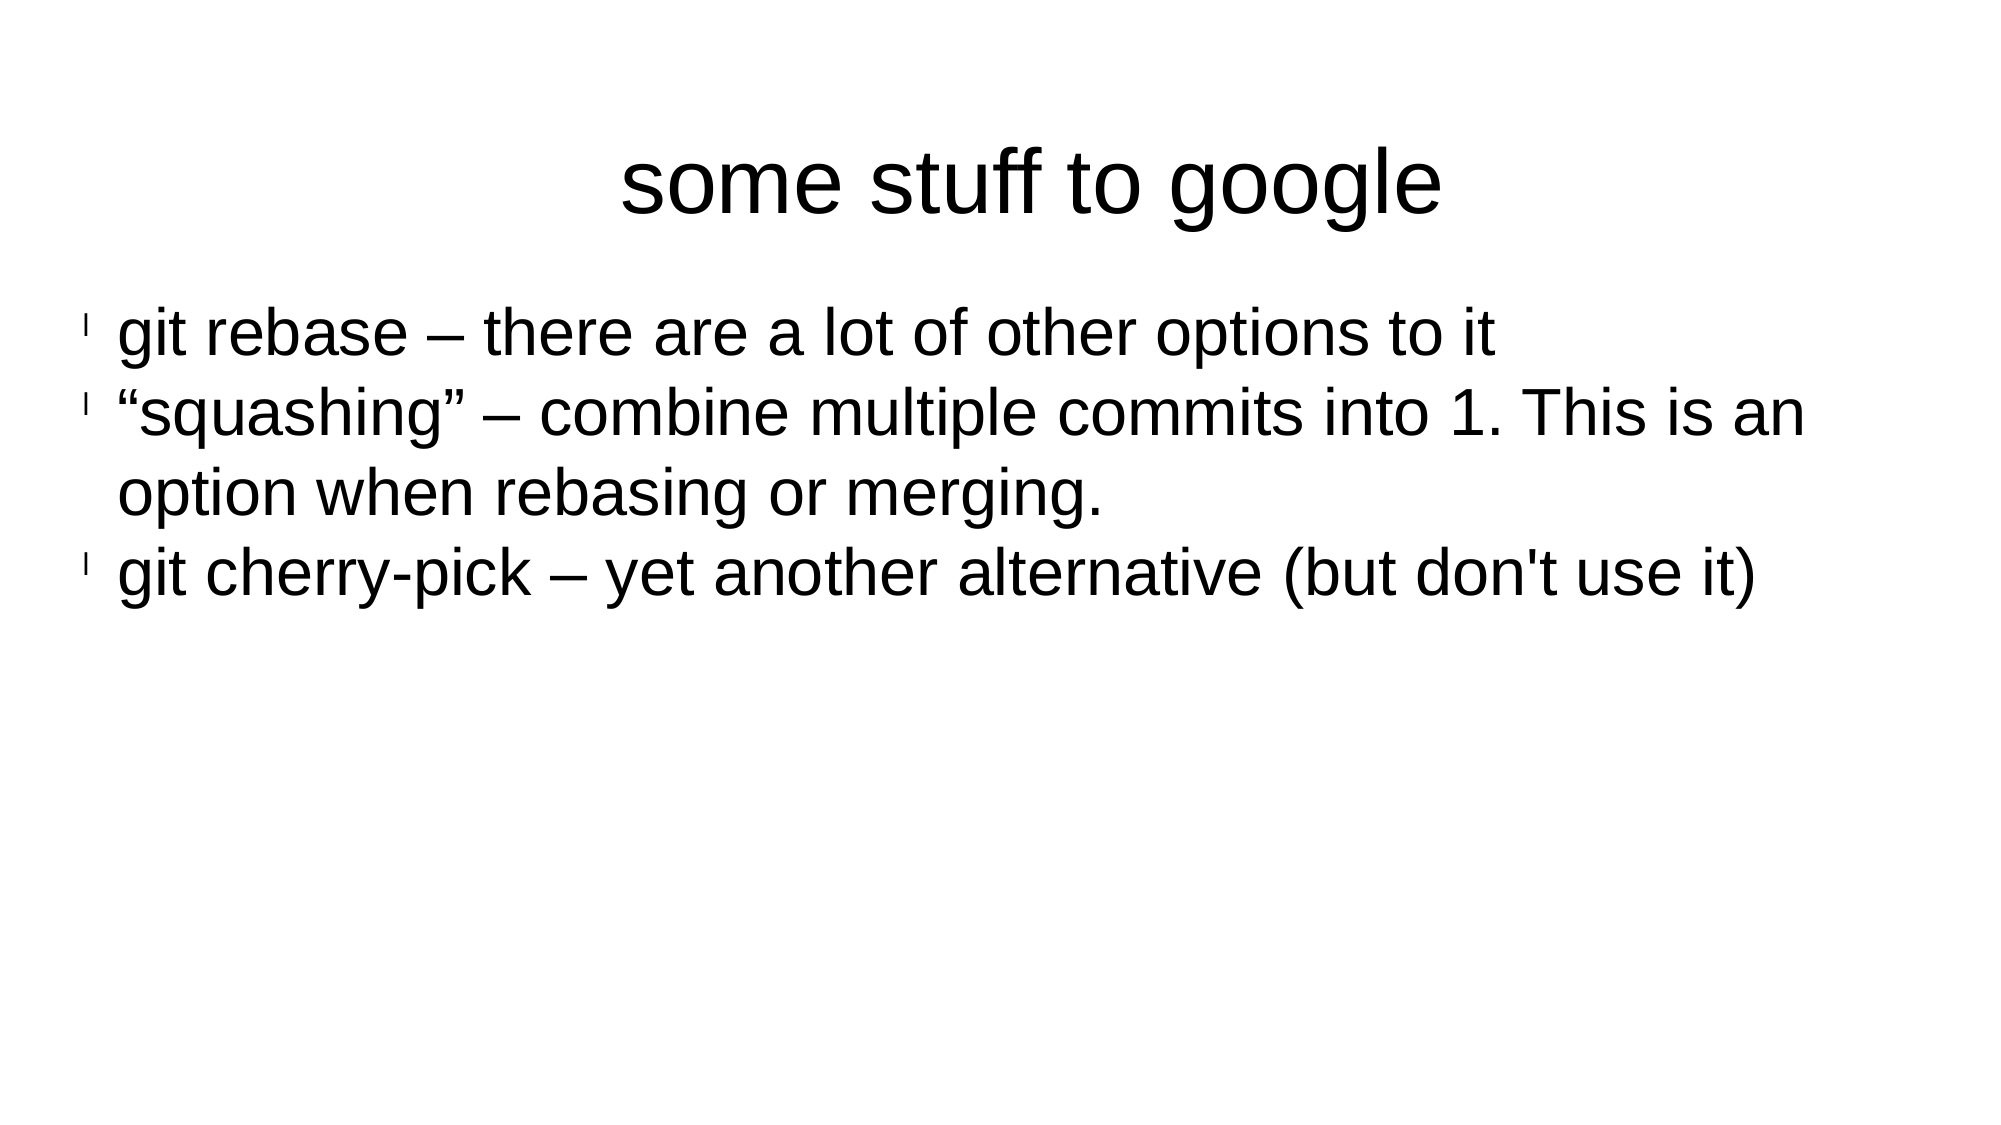

some stuff to google
git rebase – there are a lot of other options to it
“squashing” – combine multiple commits into 1. This is an option when rebasing or merging.
git cherry-pick – yet another alternative (but don't use it)